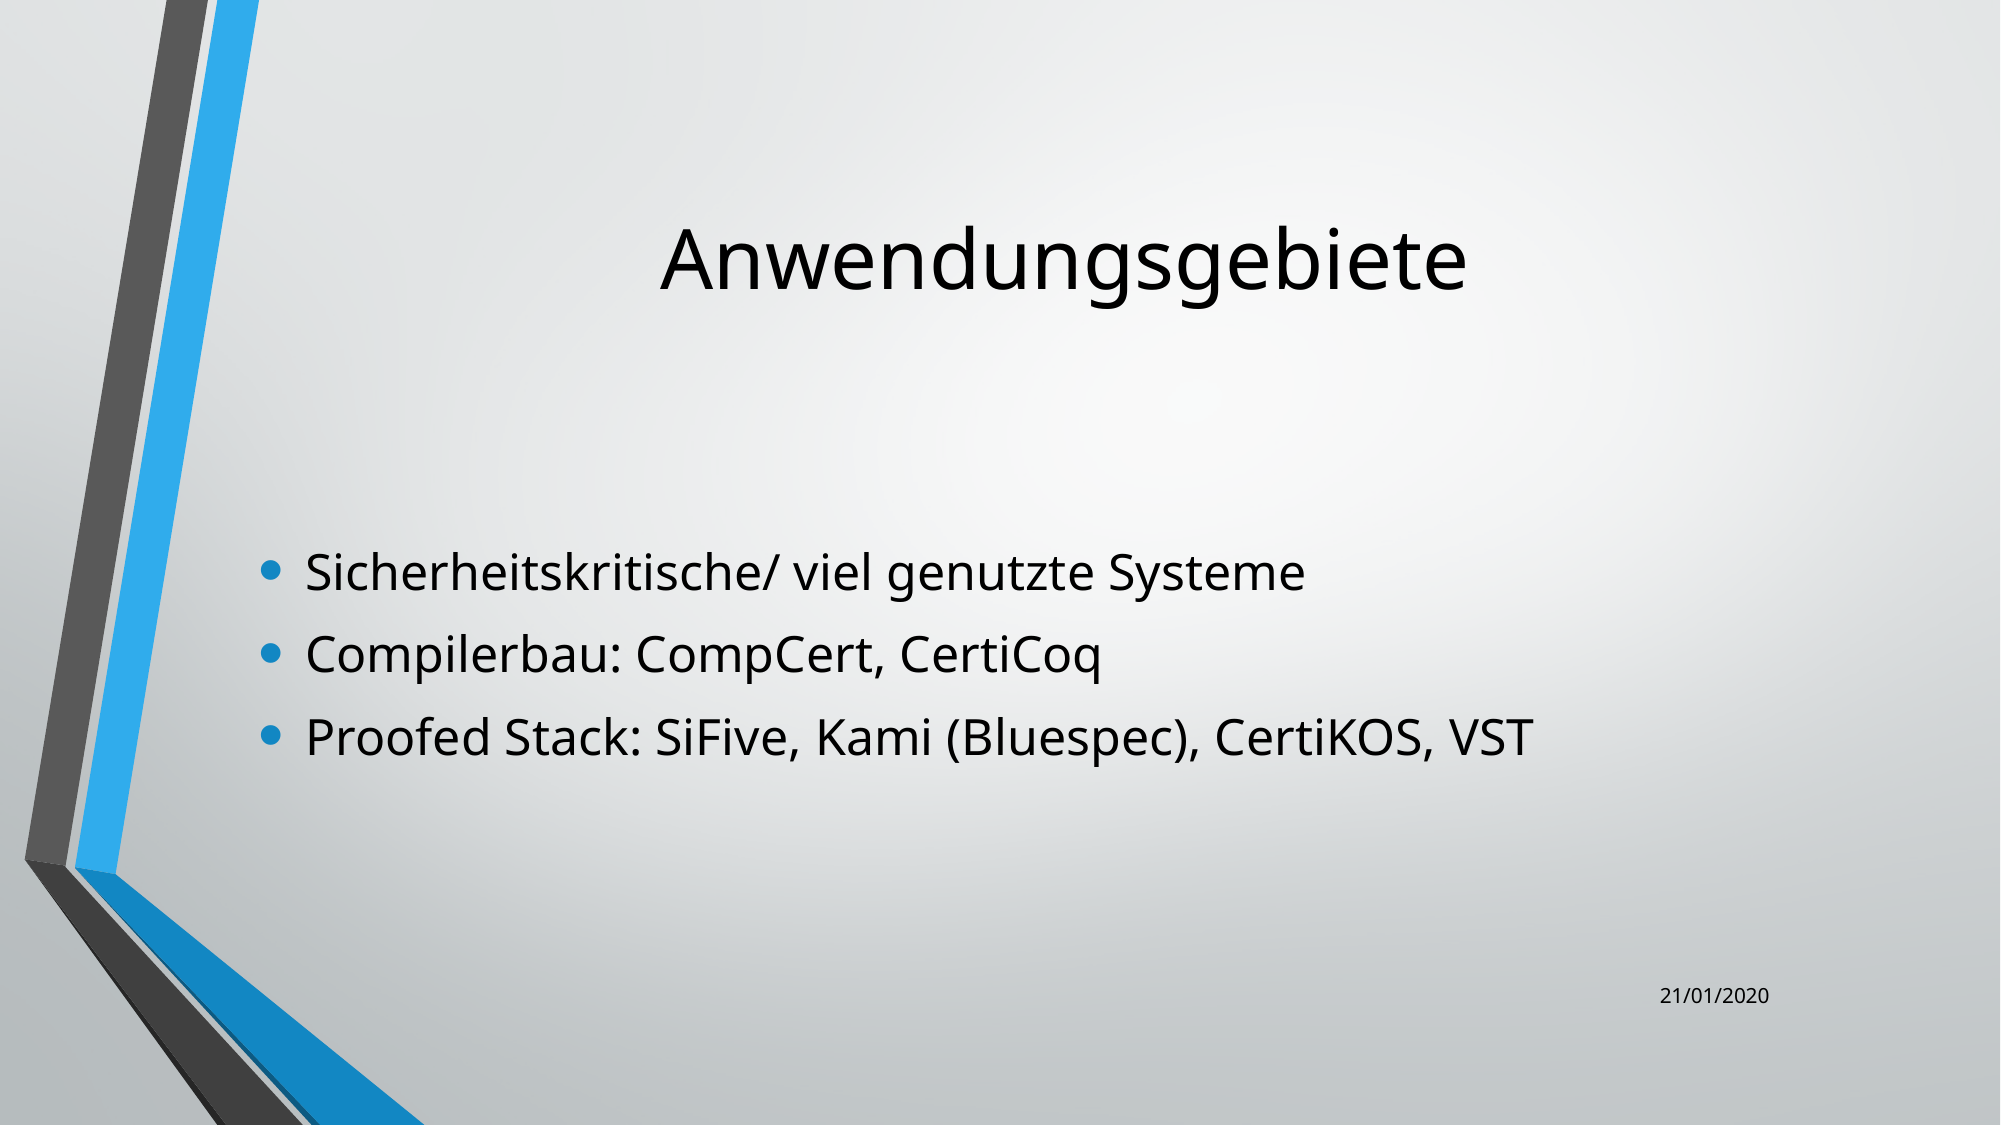

Anwendungsgebiete
Sicherheitskritische/ viel genutzte Systeme
Compilerbau: CompCert, CertiCoq
Proofed Stack: SiFive, Kami (Bluespec), CertiKOS, VST
21/01/2020